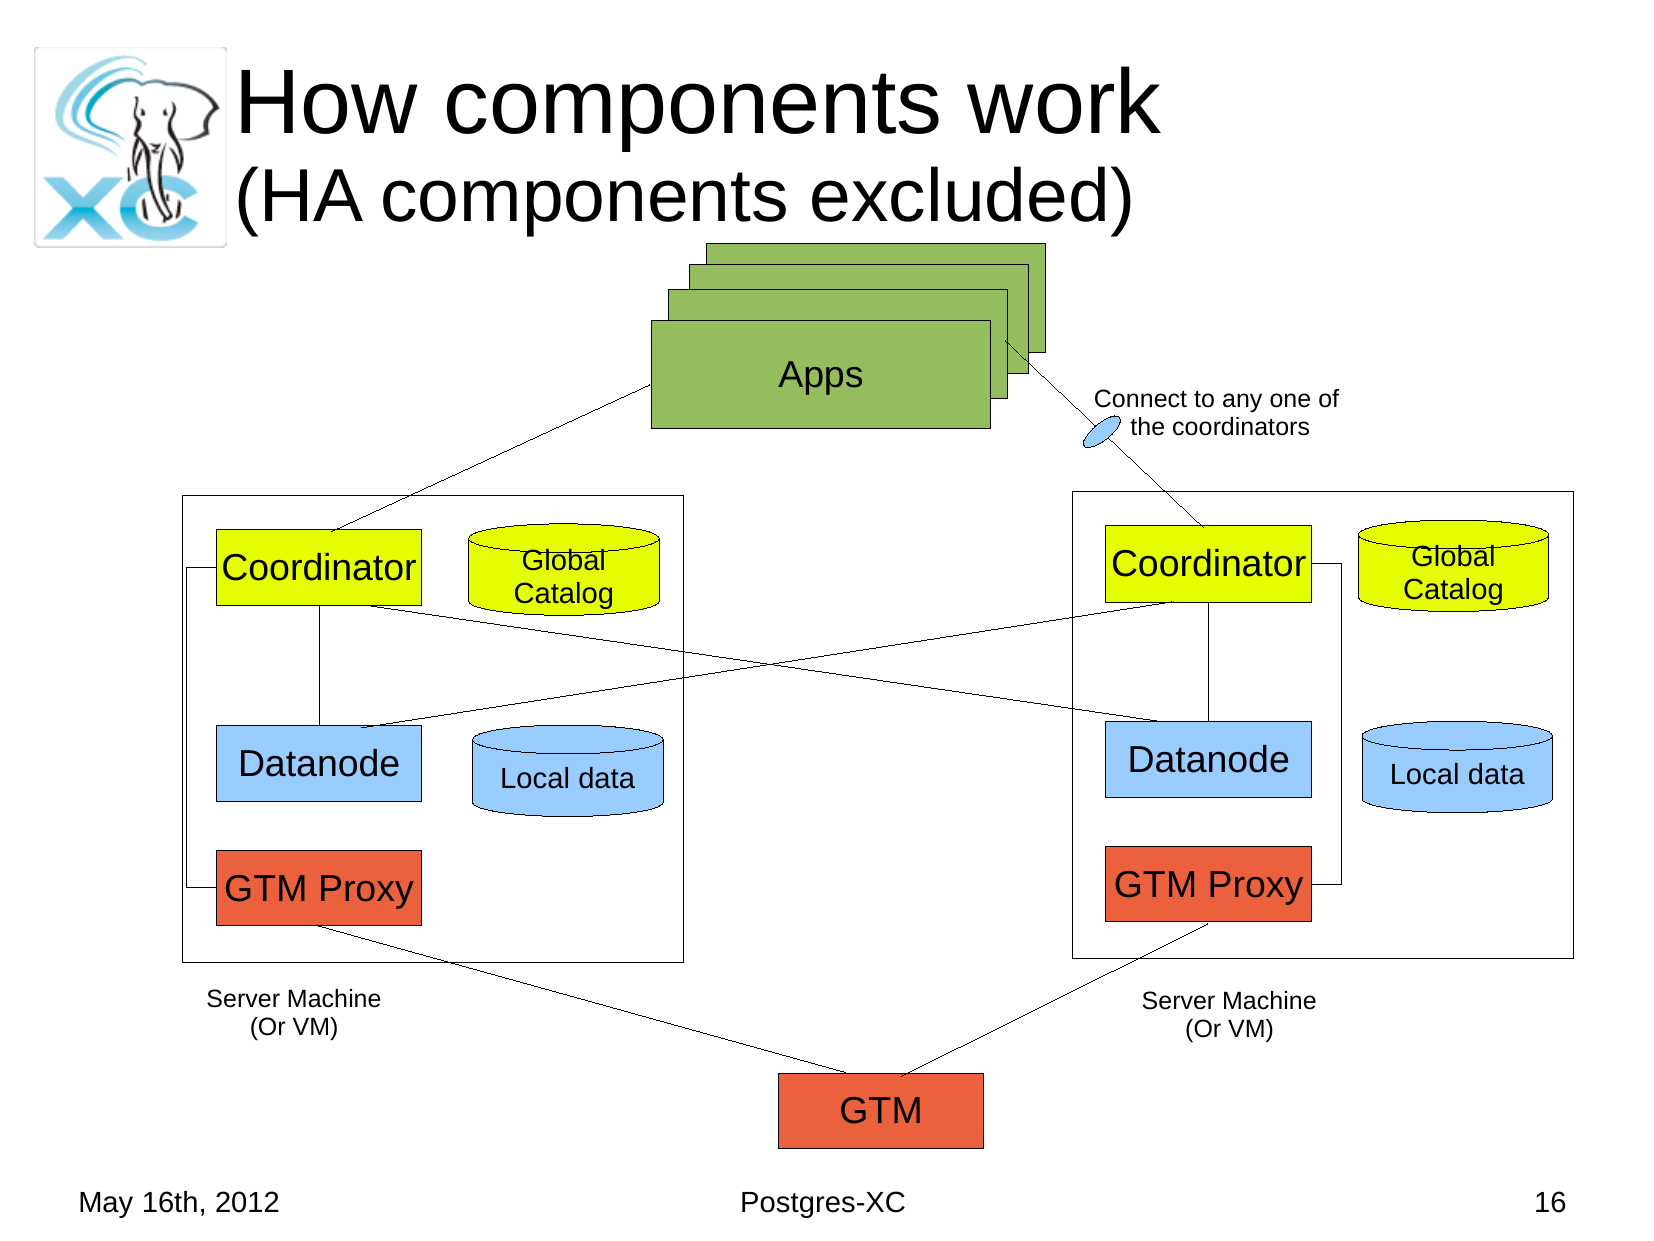

# How components work (HA components excluded)
Apps
Apps
Apps
Apps
Connect to any one of
the coordinators
Global
Catalog
Global
Catalog
Coordinator
Coordinator
Local data
Datanode
Local data
Datanode
GTM Proxy
GTM Proxy
Server Machine
(Or VM)
Server Machine
(Or VM)
GTM
16